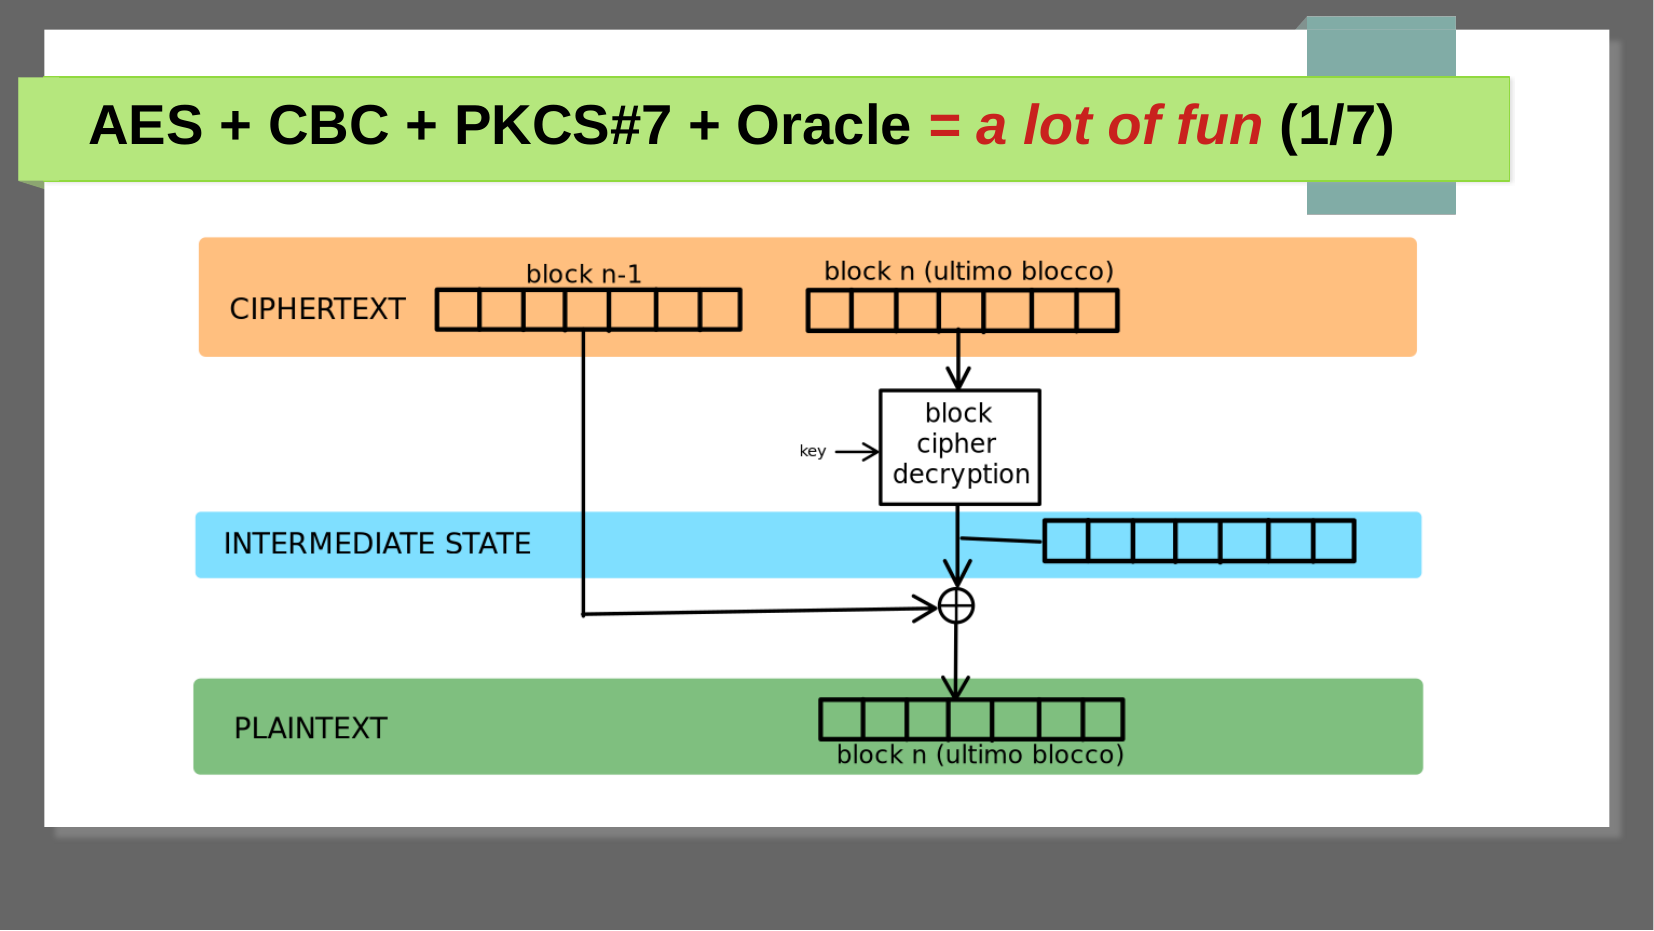

# AES + CBC + PKCS#7 + Oracle = a lot of fun (1/7)